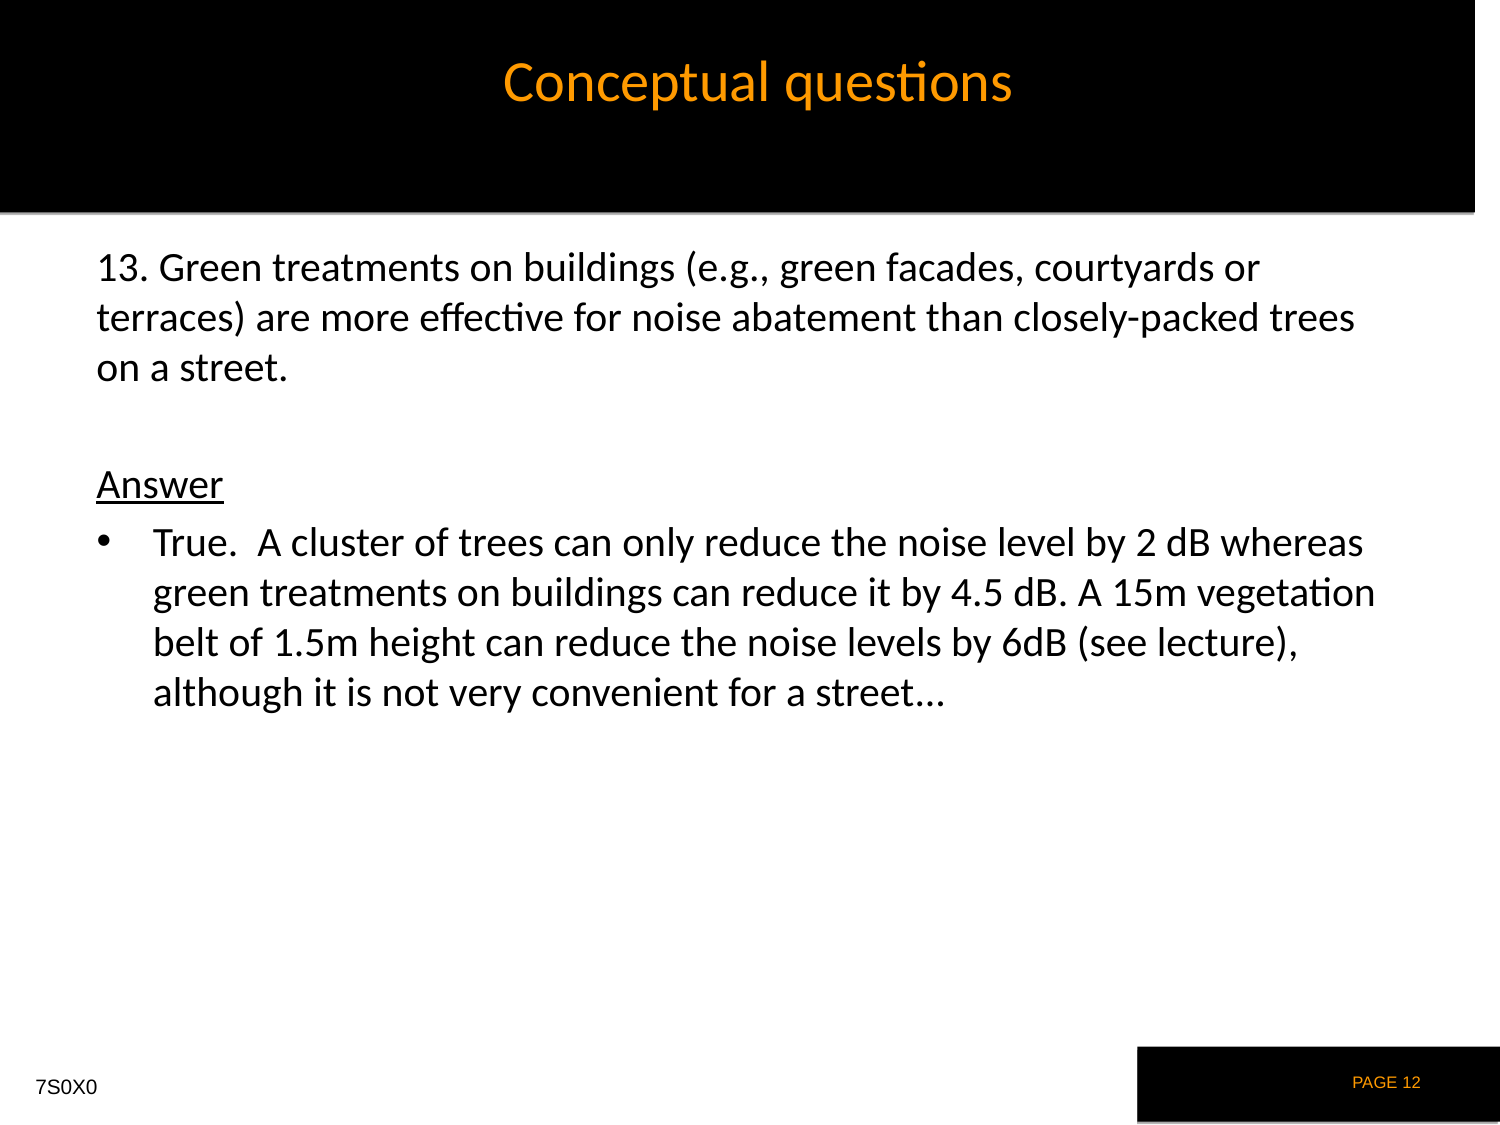

# Conceptual questions
13. Green treatments on buildings (e.g., green facades, courtyards or terraces) are more effective for noise abatement than closely-packed trees on a street.
Answer
True. A cluster of trees can only reduce the noise level by 2 dB whereas green treatments on buildings can reduce it by 4.5 dB. A 15m vegetation belt of 1.5m height can reduce the noise levels by 6dB (see lecture), although it is not very convenient for a street...
PAGE 12
7S0X0
2017/02/09
PAGE